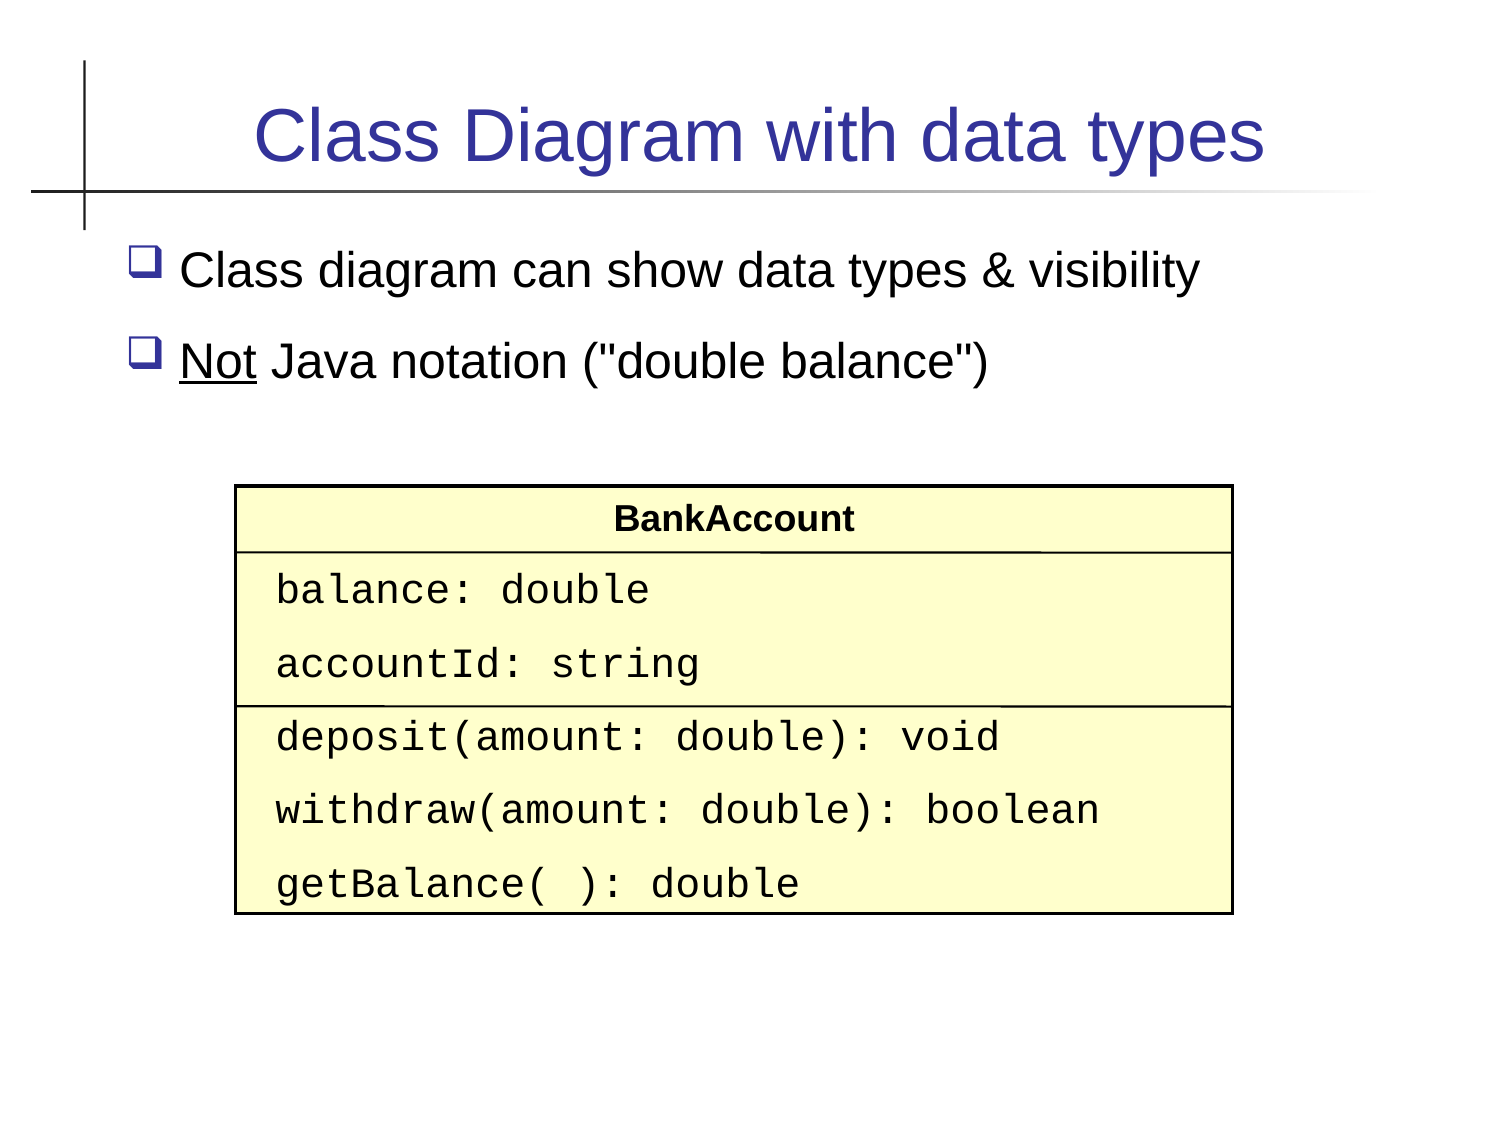

# Class Diagram with data types
Class diagram can show data types & visibility
Not Java notation ("double balance")
BankAccount
 balance: double
 accountId: string
 deposit(amount: double): void
 withdraw(amount: double): boolean
 getBalance( ): double